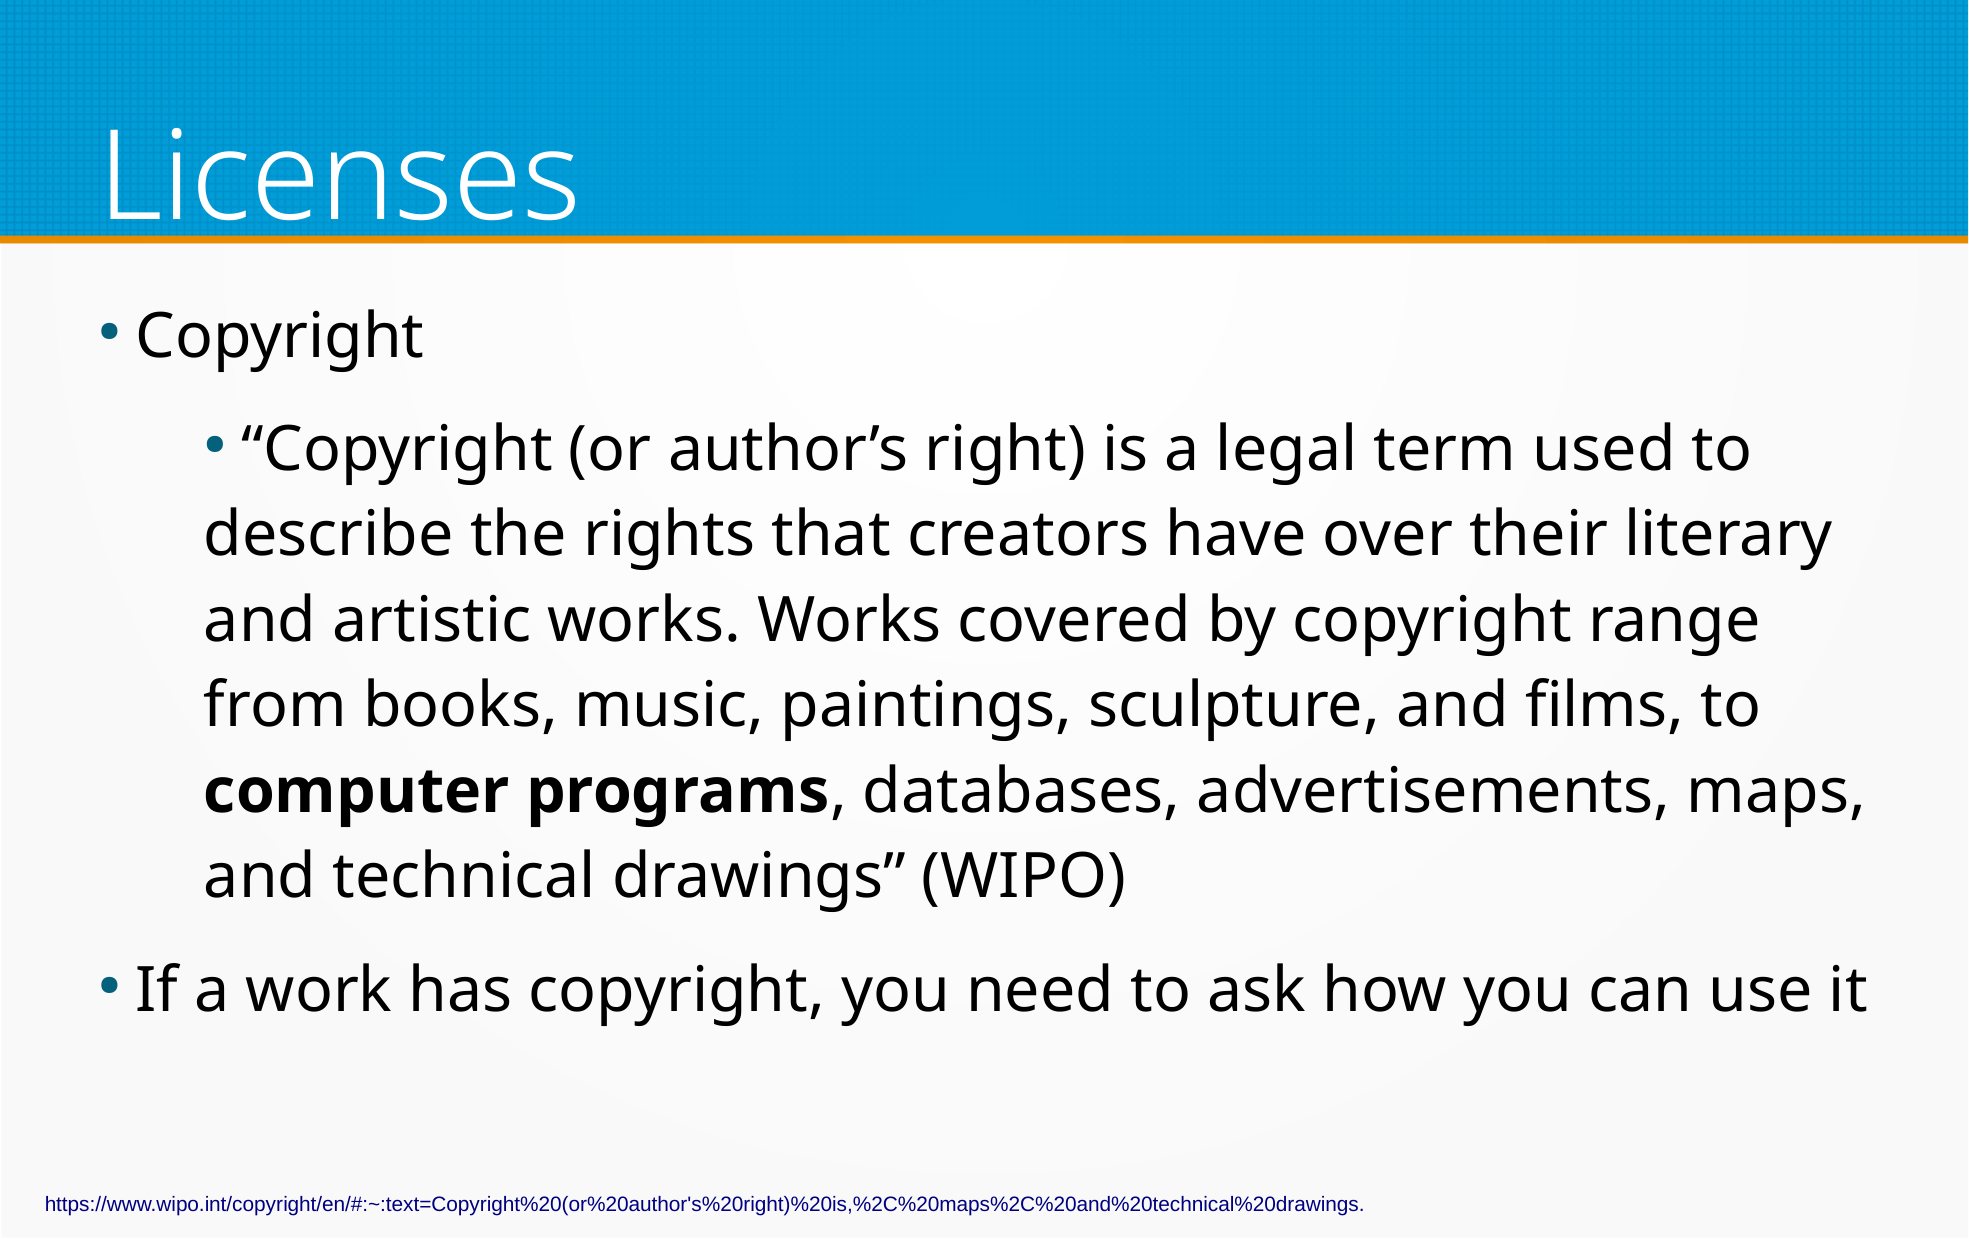

# Licenses
 Copyright
 “Copyright (or author’s right) is a legal term used to describe the rights that creators have over their literary and artistic works. Works covered by copyright range from books, music, paintings, sculpture, and films, to computer programs, databases, advertisements, maps, and technical drawings” (WIPO)
 If a work has copyright, you need to ask how you can use it
https://www.wipo.int/copyright/en/#:~:text=Copyright%20(or%20author's%20right)%20is,%2C%20maps%2C%20and%20technical%20drawings.